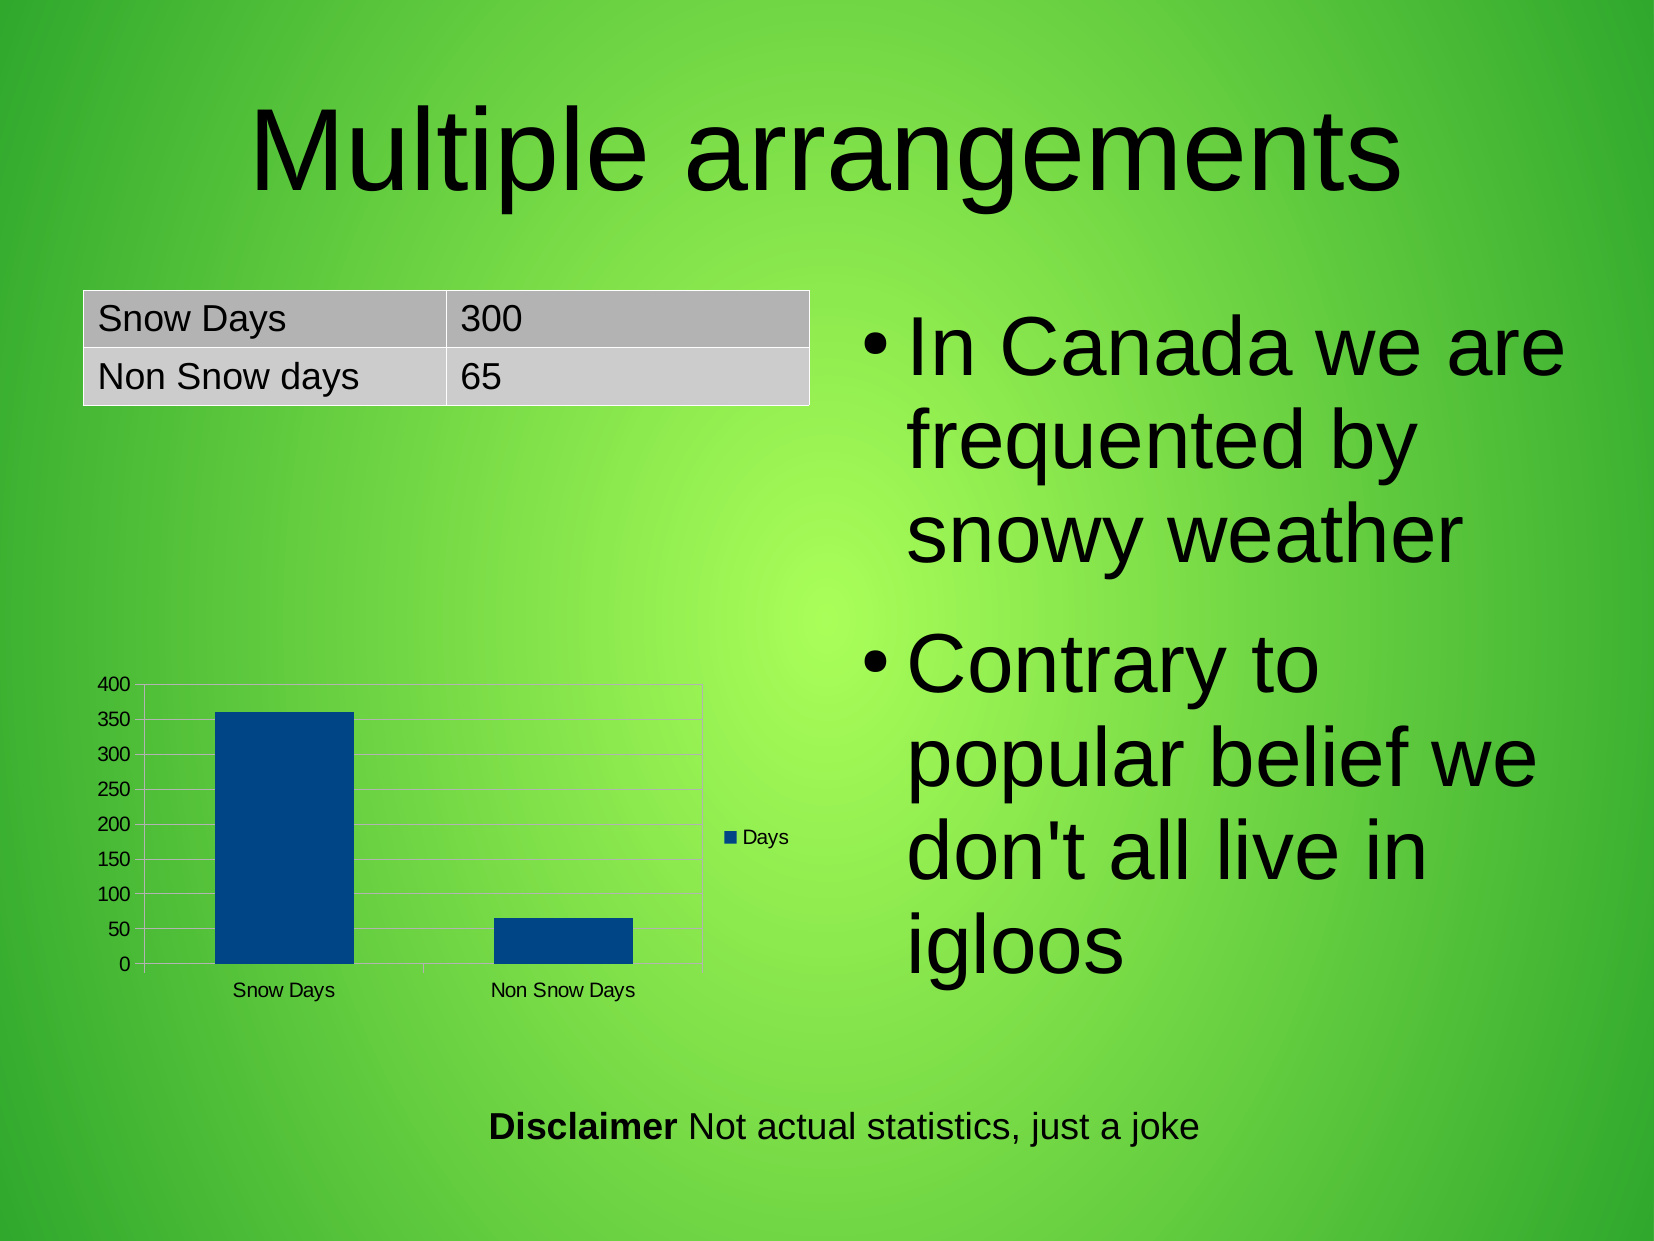

# Multiple arrangements
| Snow Days | 300 |
| --- | --- |
| Non Snow days | 65 |
In Canada we are frequented by snowy weather
Contrary to popular belief we don't all live in igloos
### Chart
| Category | Days |
|---|---|
| Snow Days | 360.0 |
| Non Snow Days | 65.0 |Disclaimer Not actual statistics, just a joke